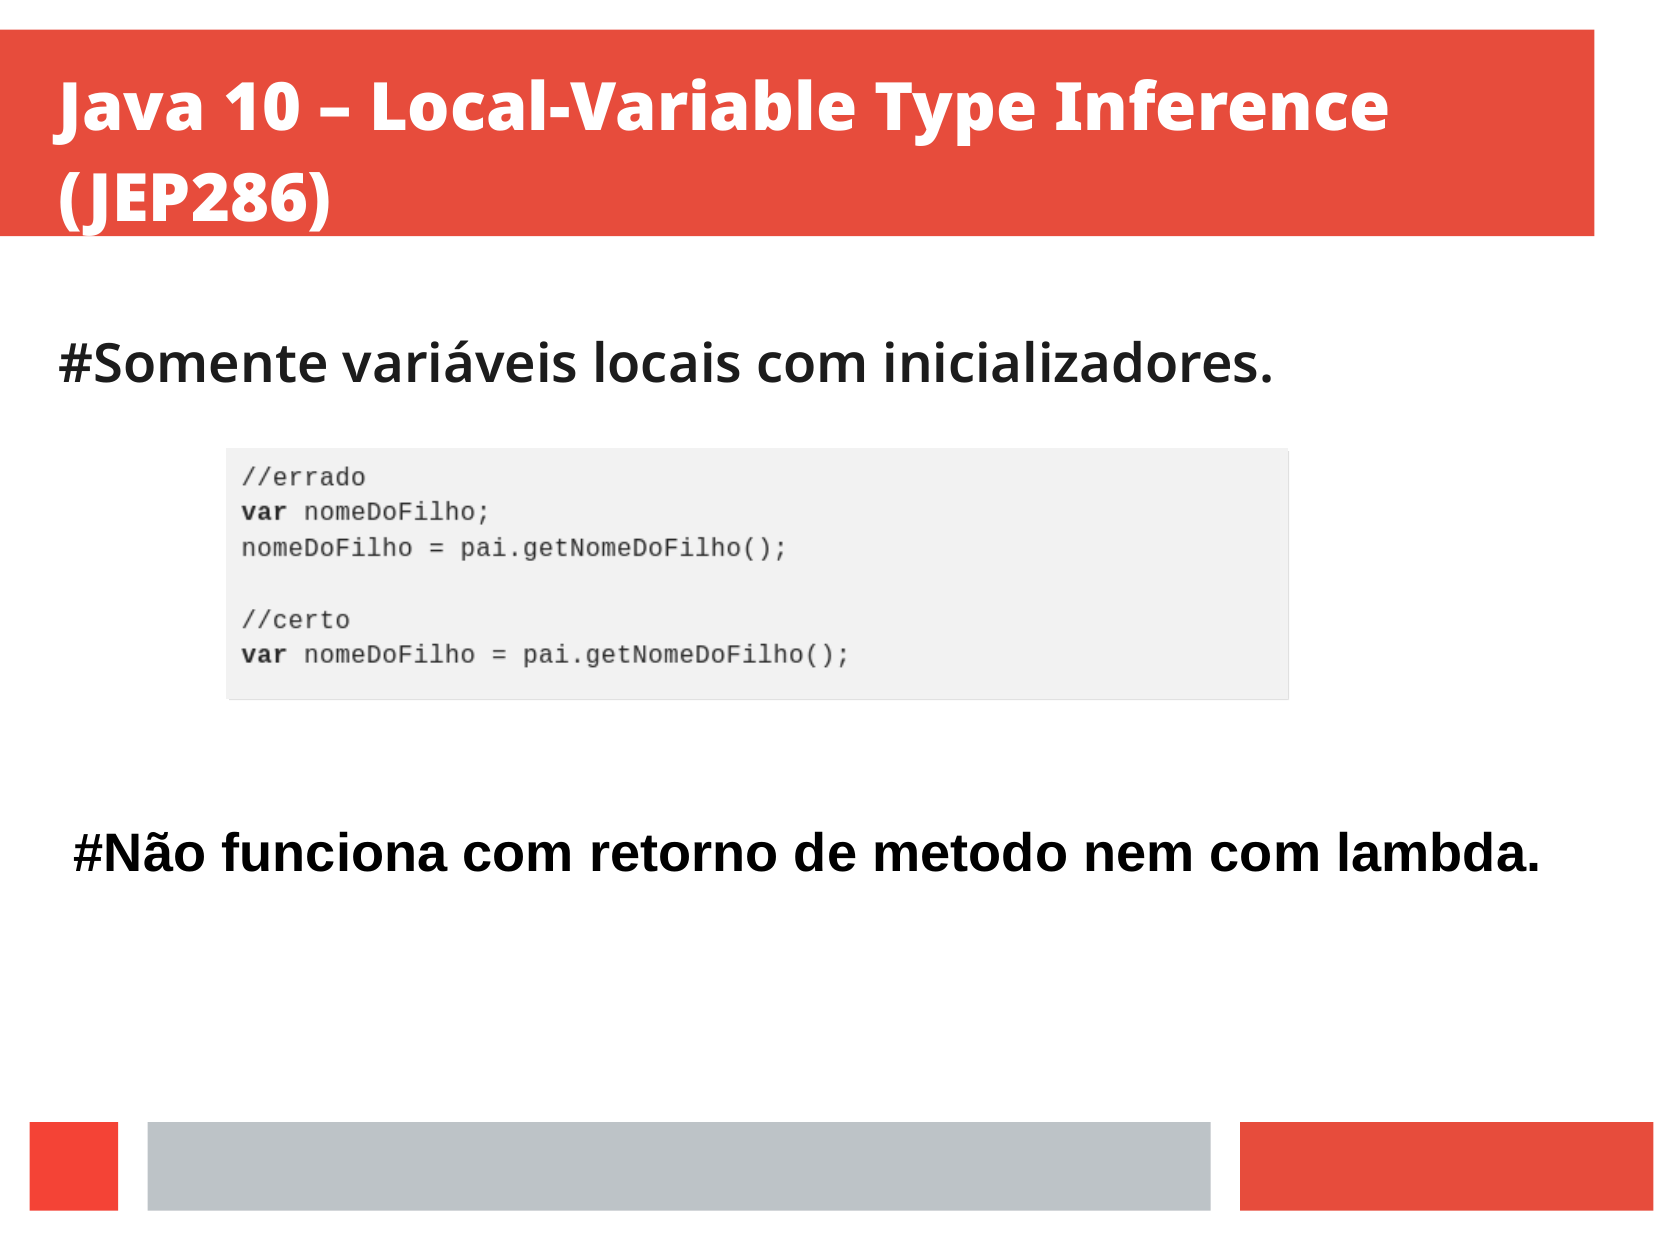

# Java 10 – Local-Variable Type Inference (JEP286)
#Somente variáveis locais com inicializadores.
#Não funciona com retorno de metodo nem com lambda.